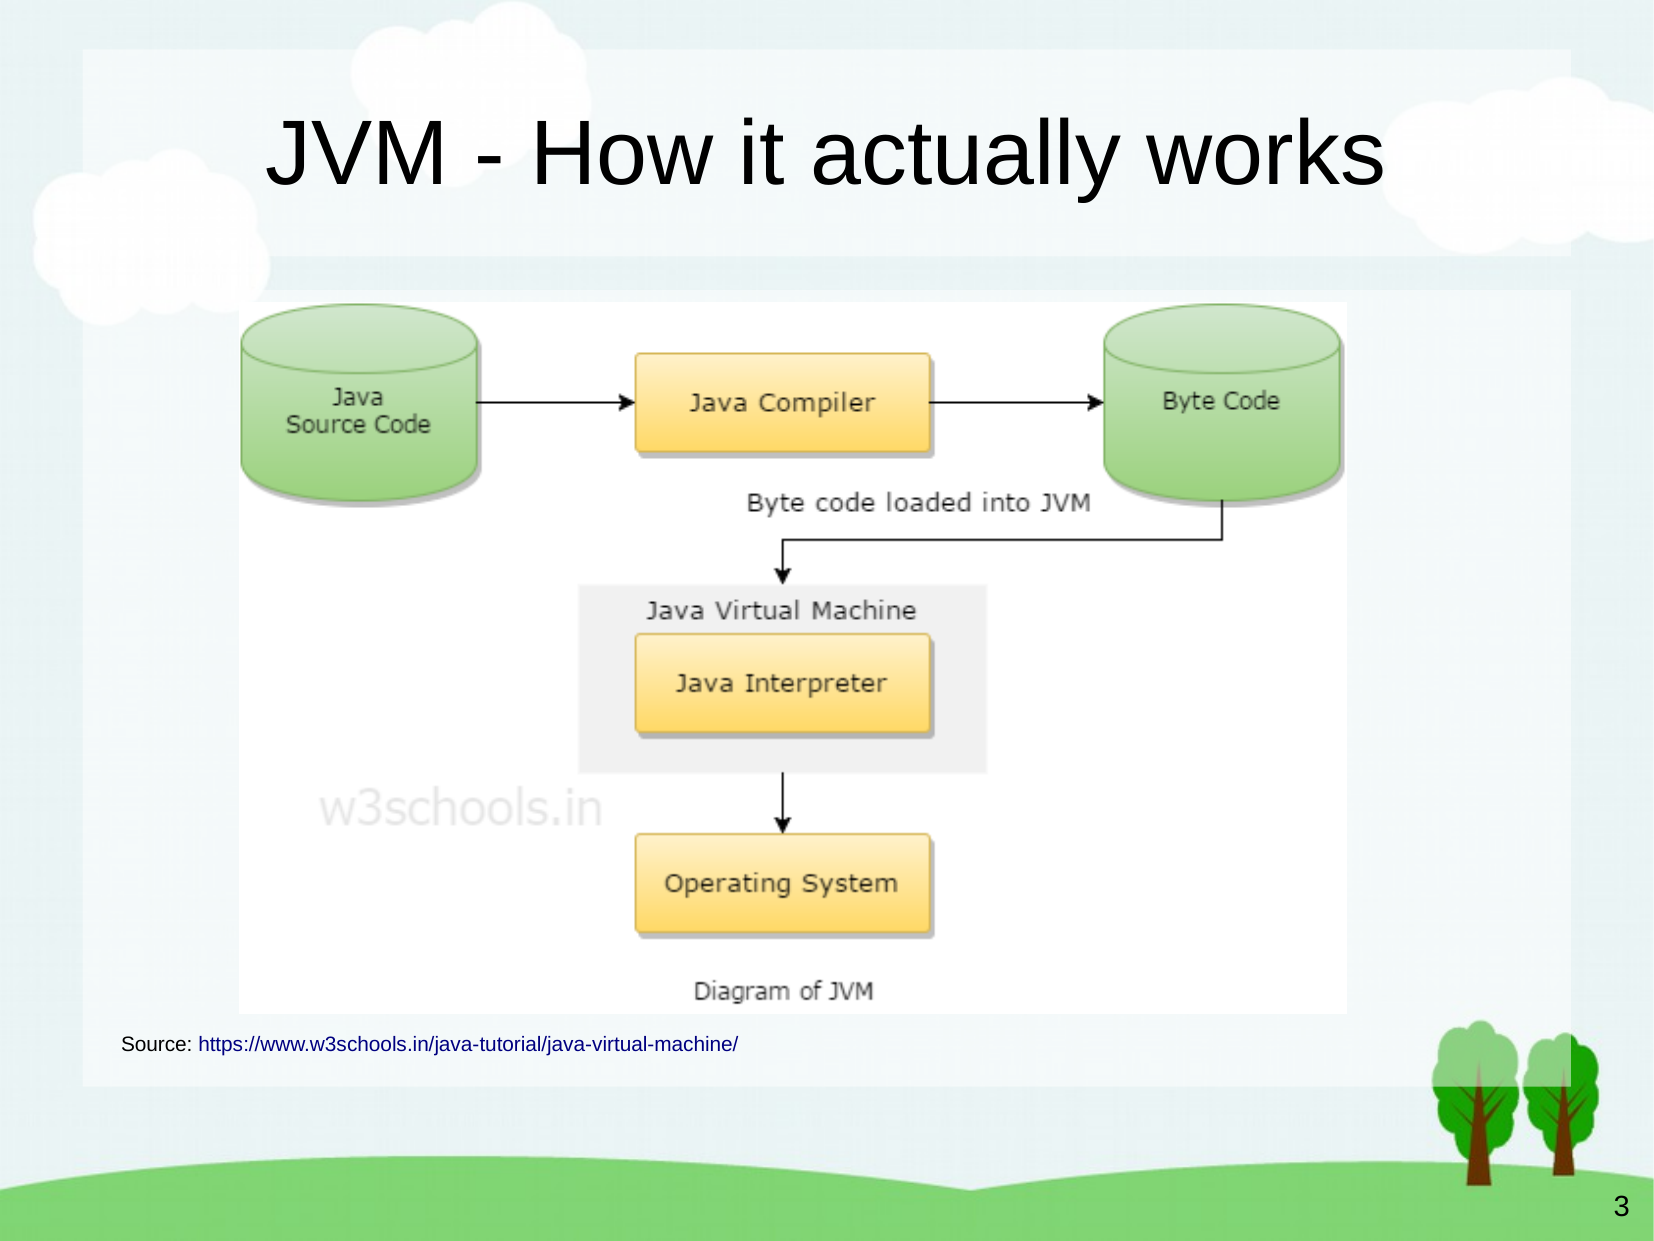

# JVM - How it actually works
Source: https://www.w3schools.in/java-tutorial/java-virtual-machine/
3